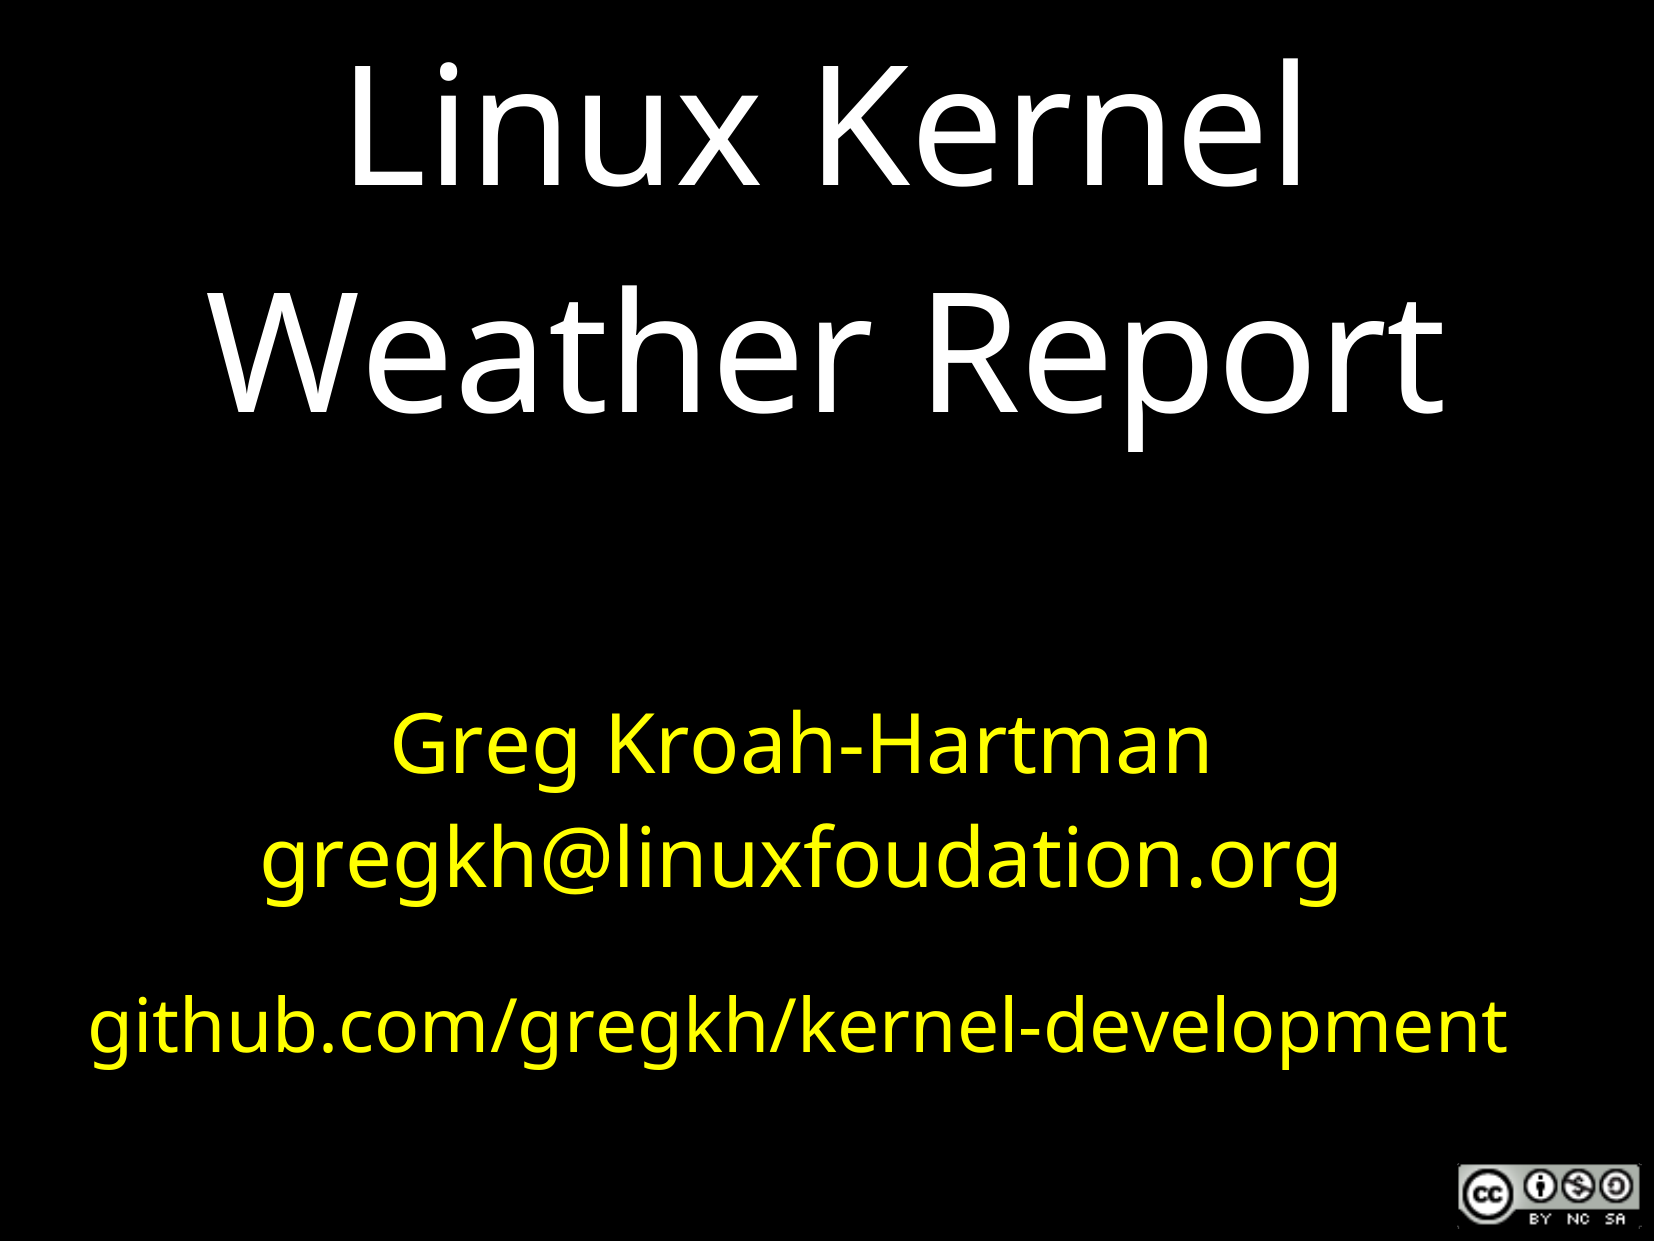

Linux Kernel Weather Report
Greg Kroah-Hartman
gregkh@linuxfoudation.org
github.com/gregkh/kernel-development